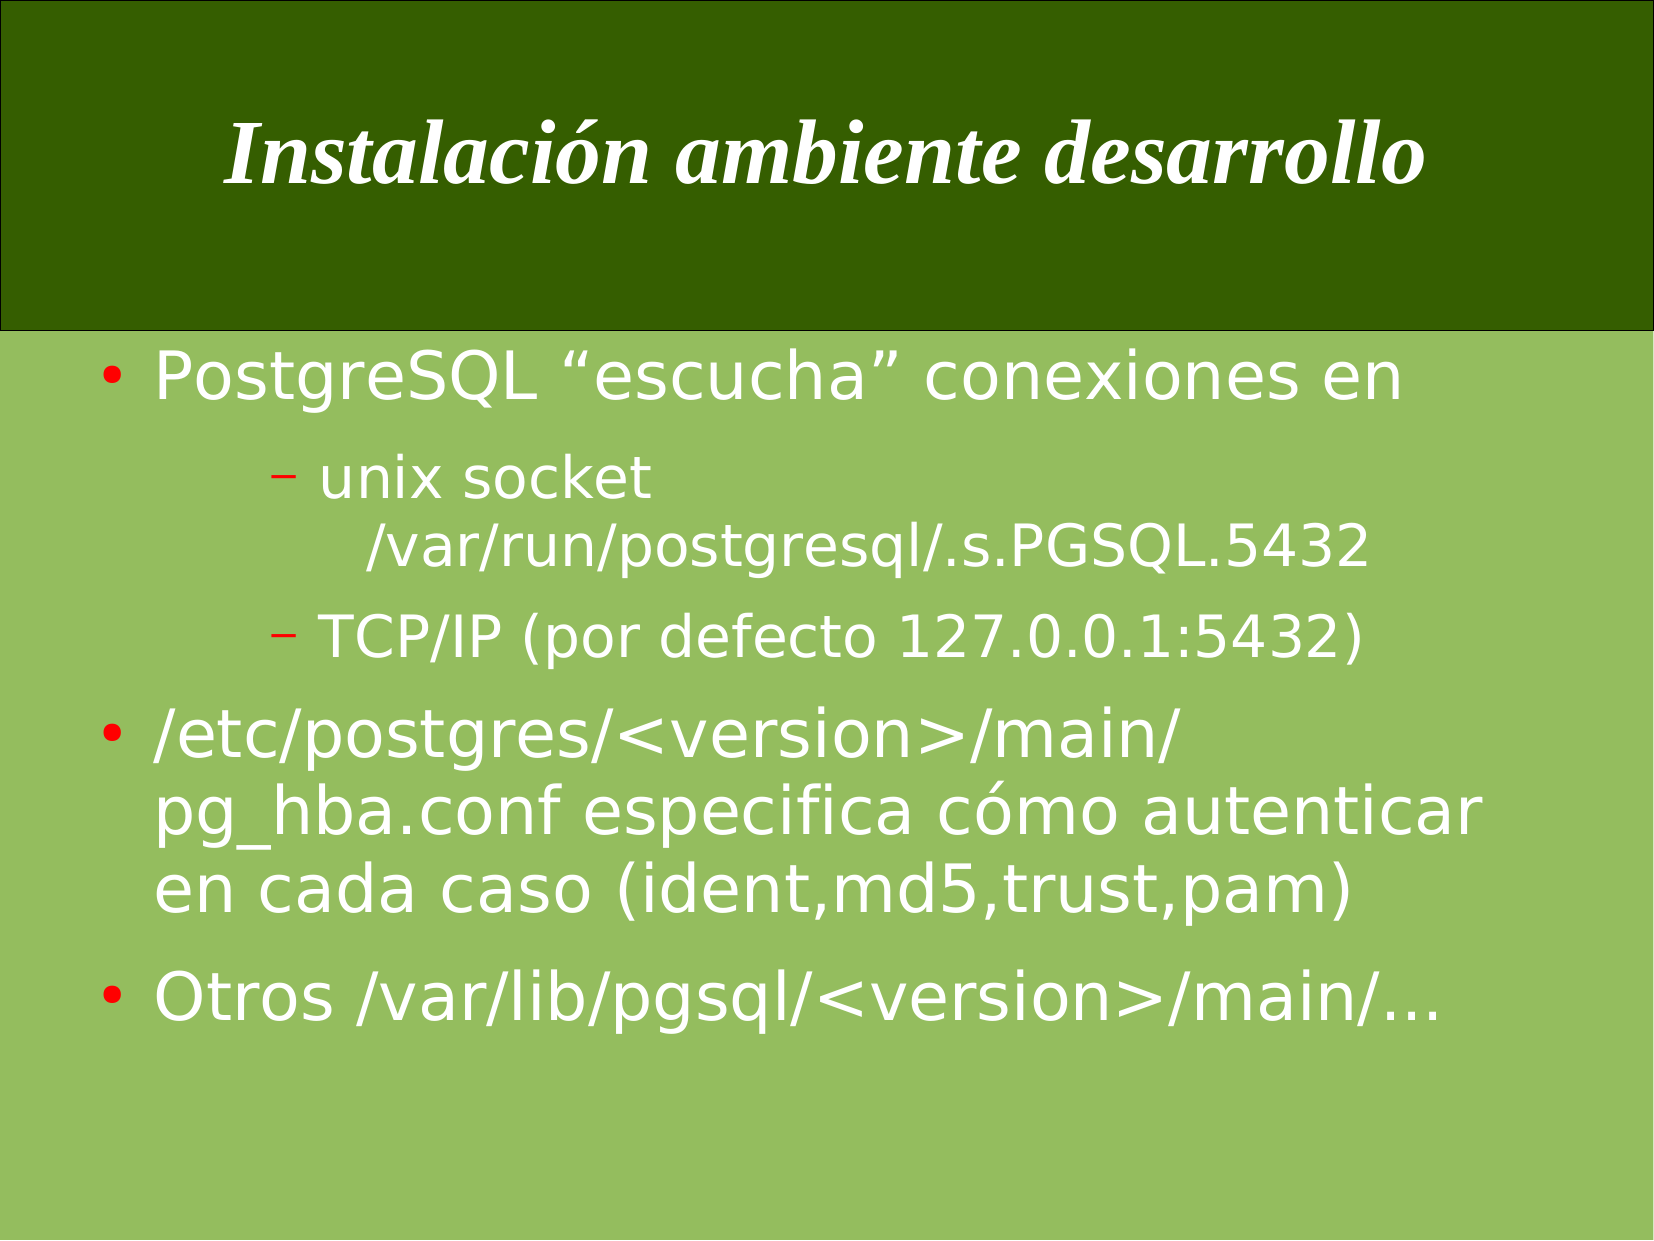

# Instalación ambiente desarrollo
PostgreSQL “escucha” conexiones en
unix socket /var/run/postgresql/.s.PGSQL.5432
TCP/IP (por defecto 127.0.0.1:5432)
/etc/postgres/<version>/main/ pg_hba.conf especifica cómo autenticar en cada caso (ident,md5,trust,pam)
Otros /var/lib/pgsql/<version>/main/...